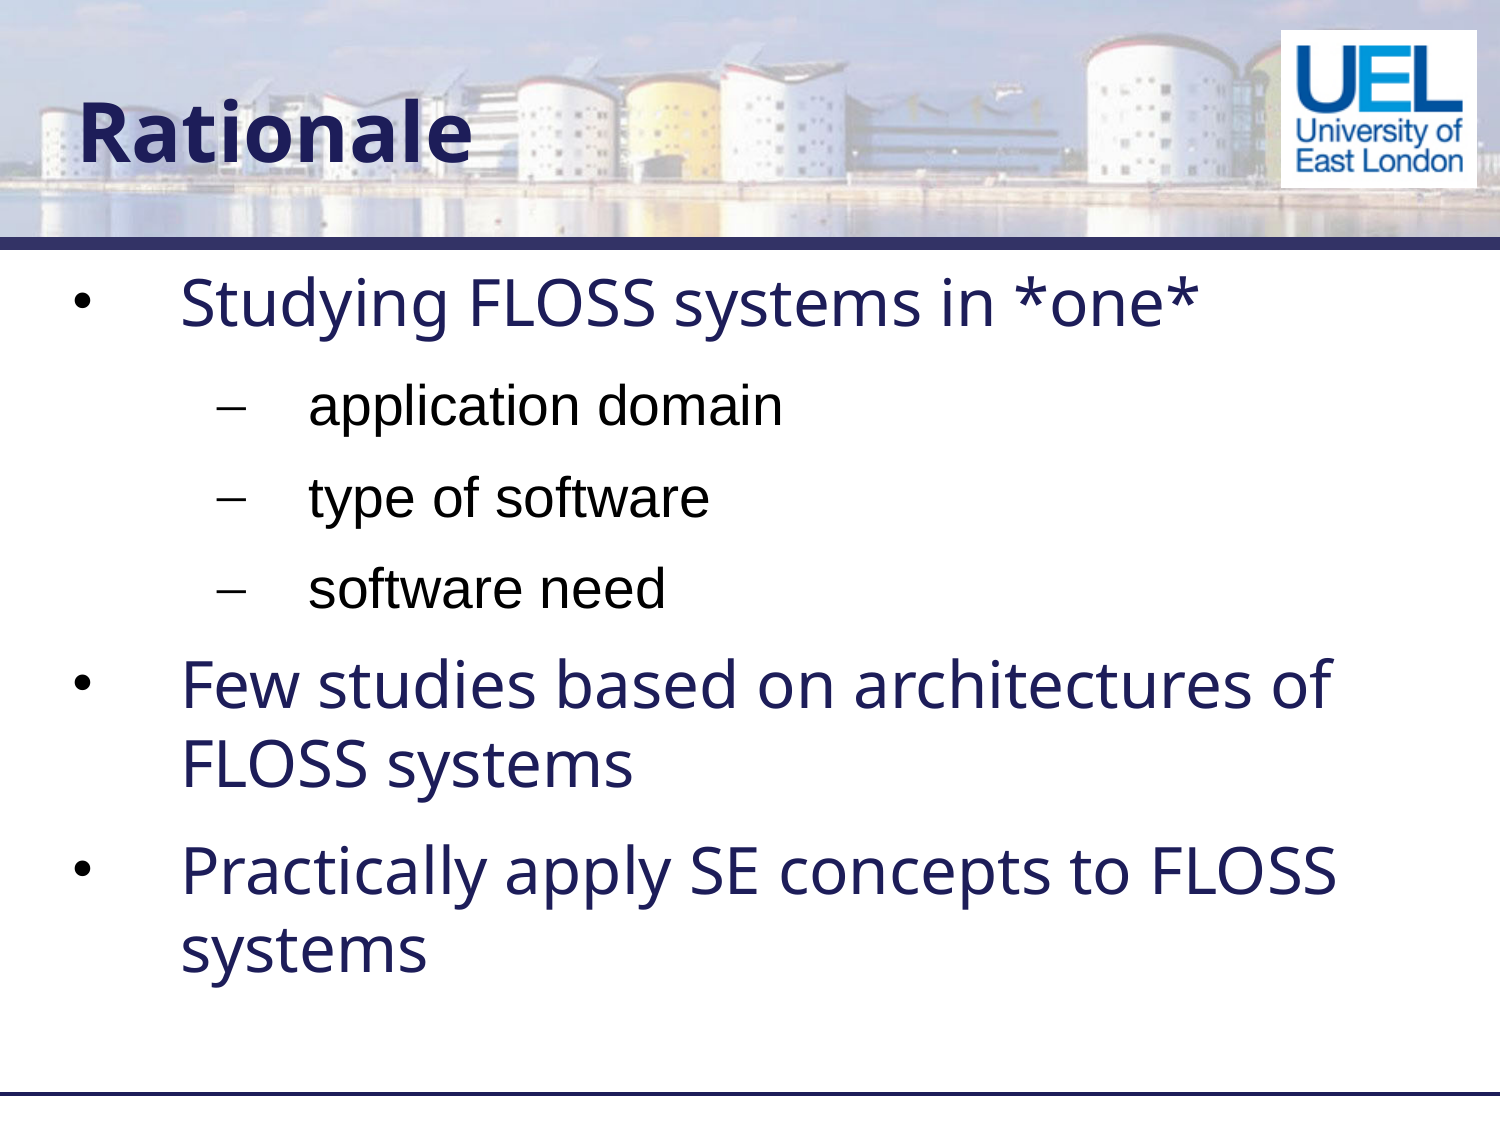

# Rationale
Studying FLOSS systems in *one*
application domain
type of software
software need
Few studies based on architectures of FLOSS systems
Practically apply SE concepts to FLOSS systems